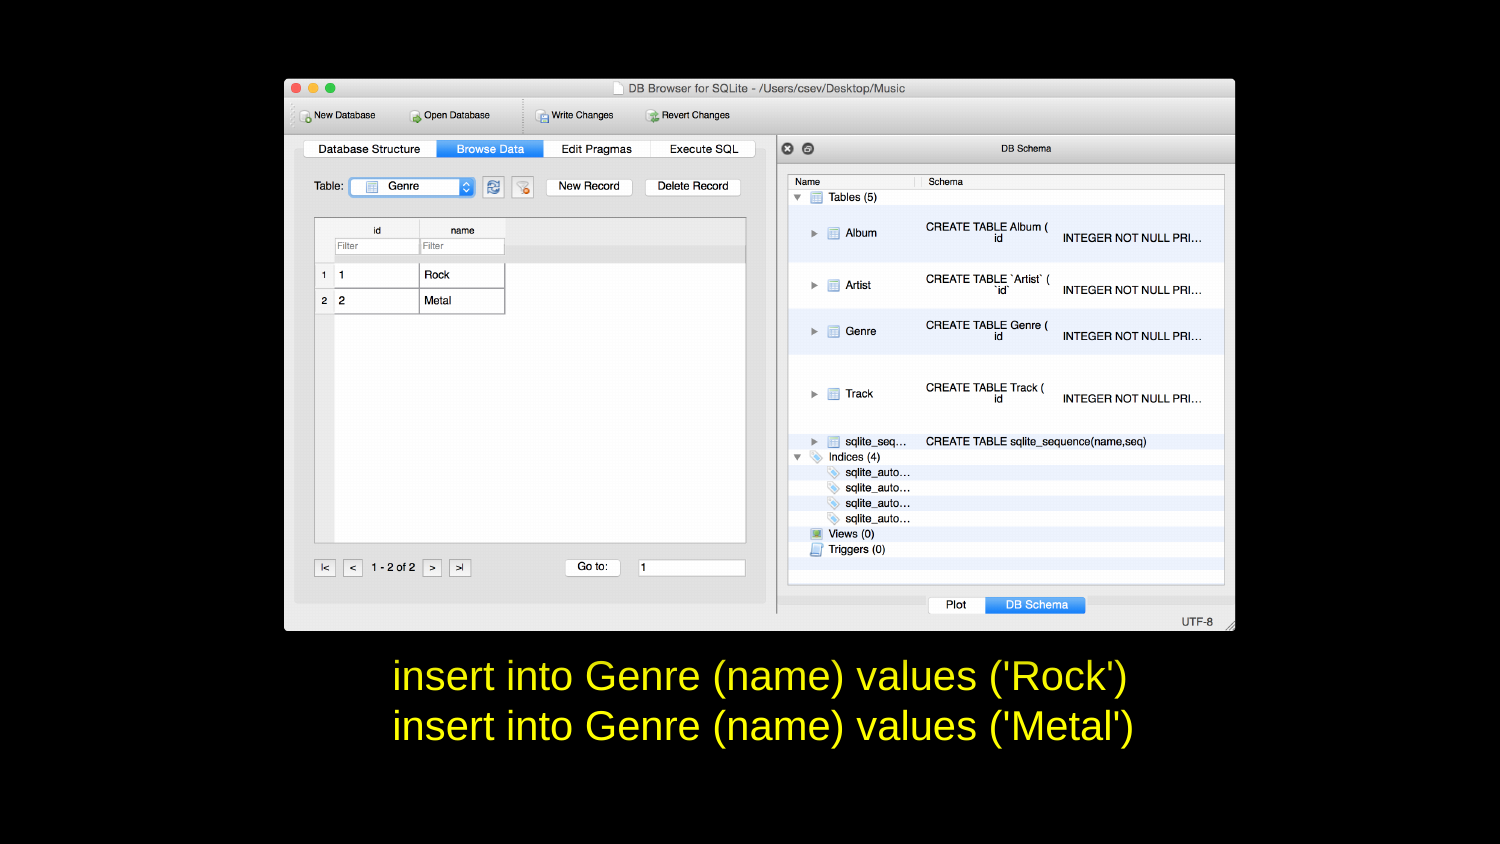

insert into Genre (name) values ('Rock')
insert into Genre (name) values ('Metal')